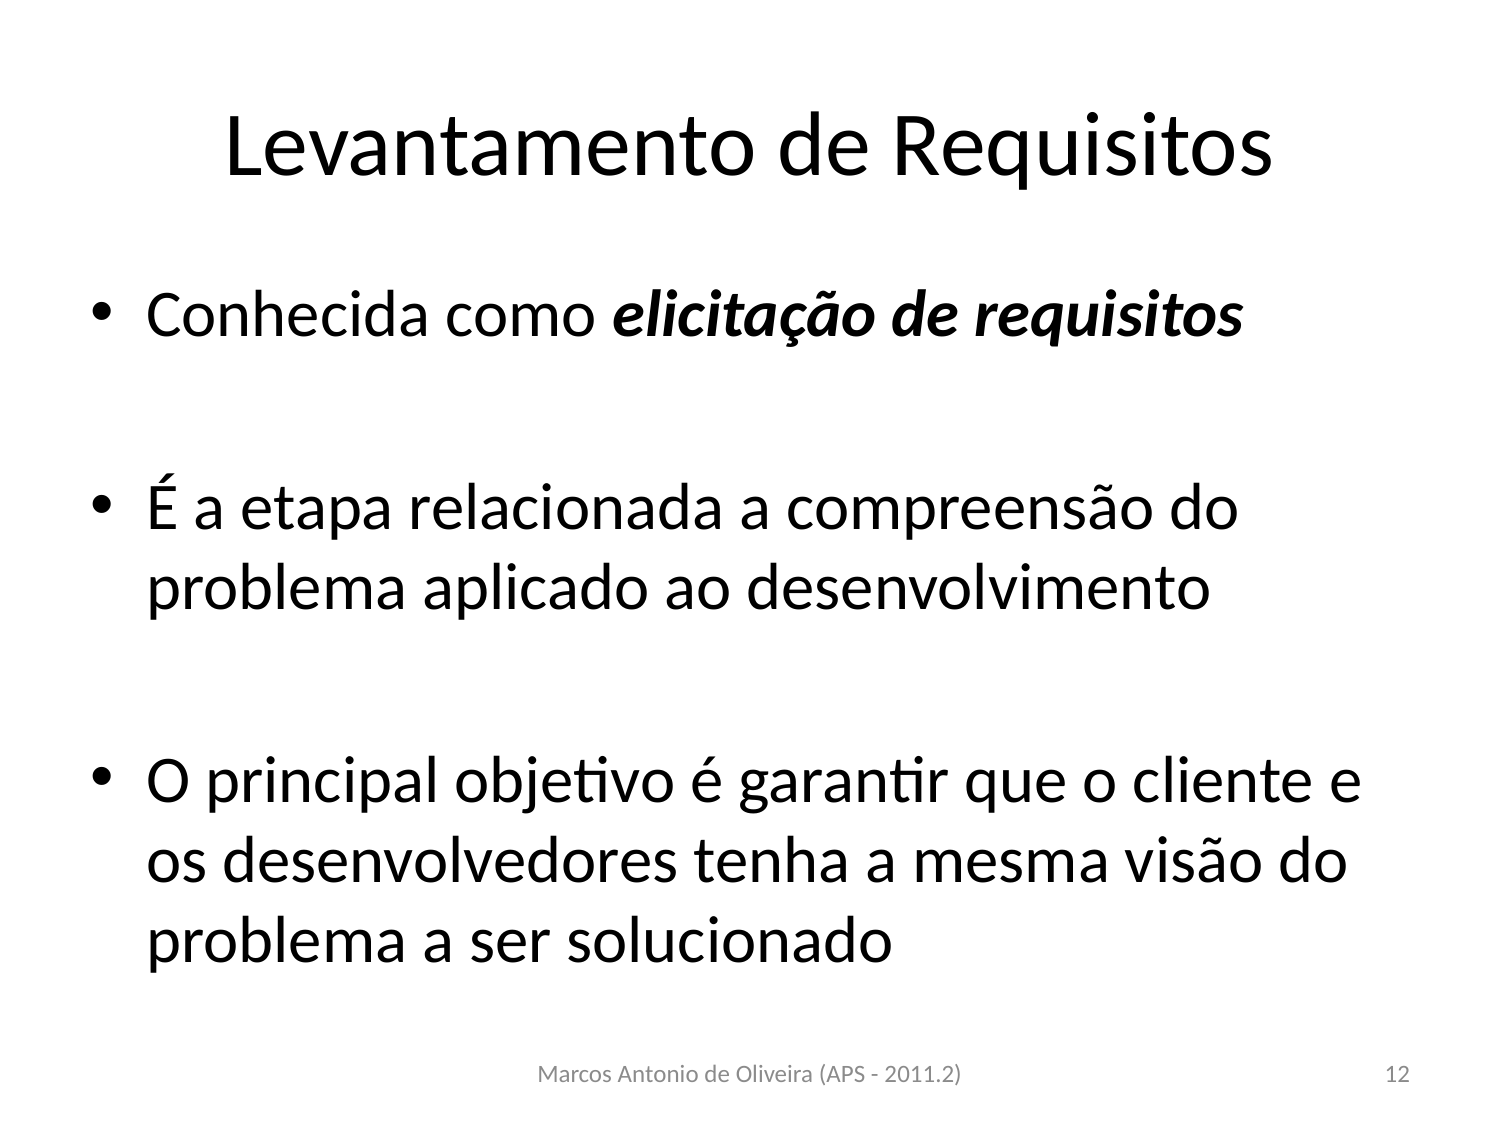

# Levantamento de Requisitos
Conhecida como elicitação de requisitos
É a etapa relacionada a compreensão do problema aplicado ao desenvolvimento
O principal objetivo é garantir que o cliente e os desenvolvedores tenha a mesma visão do problema a ser solucionado
Marcos Antonio de Oliveira (APS - 2011.2)